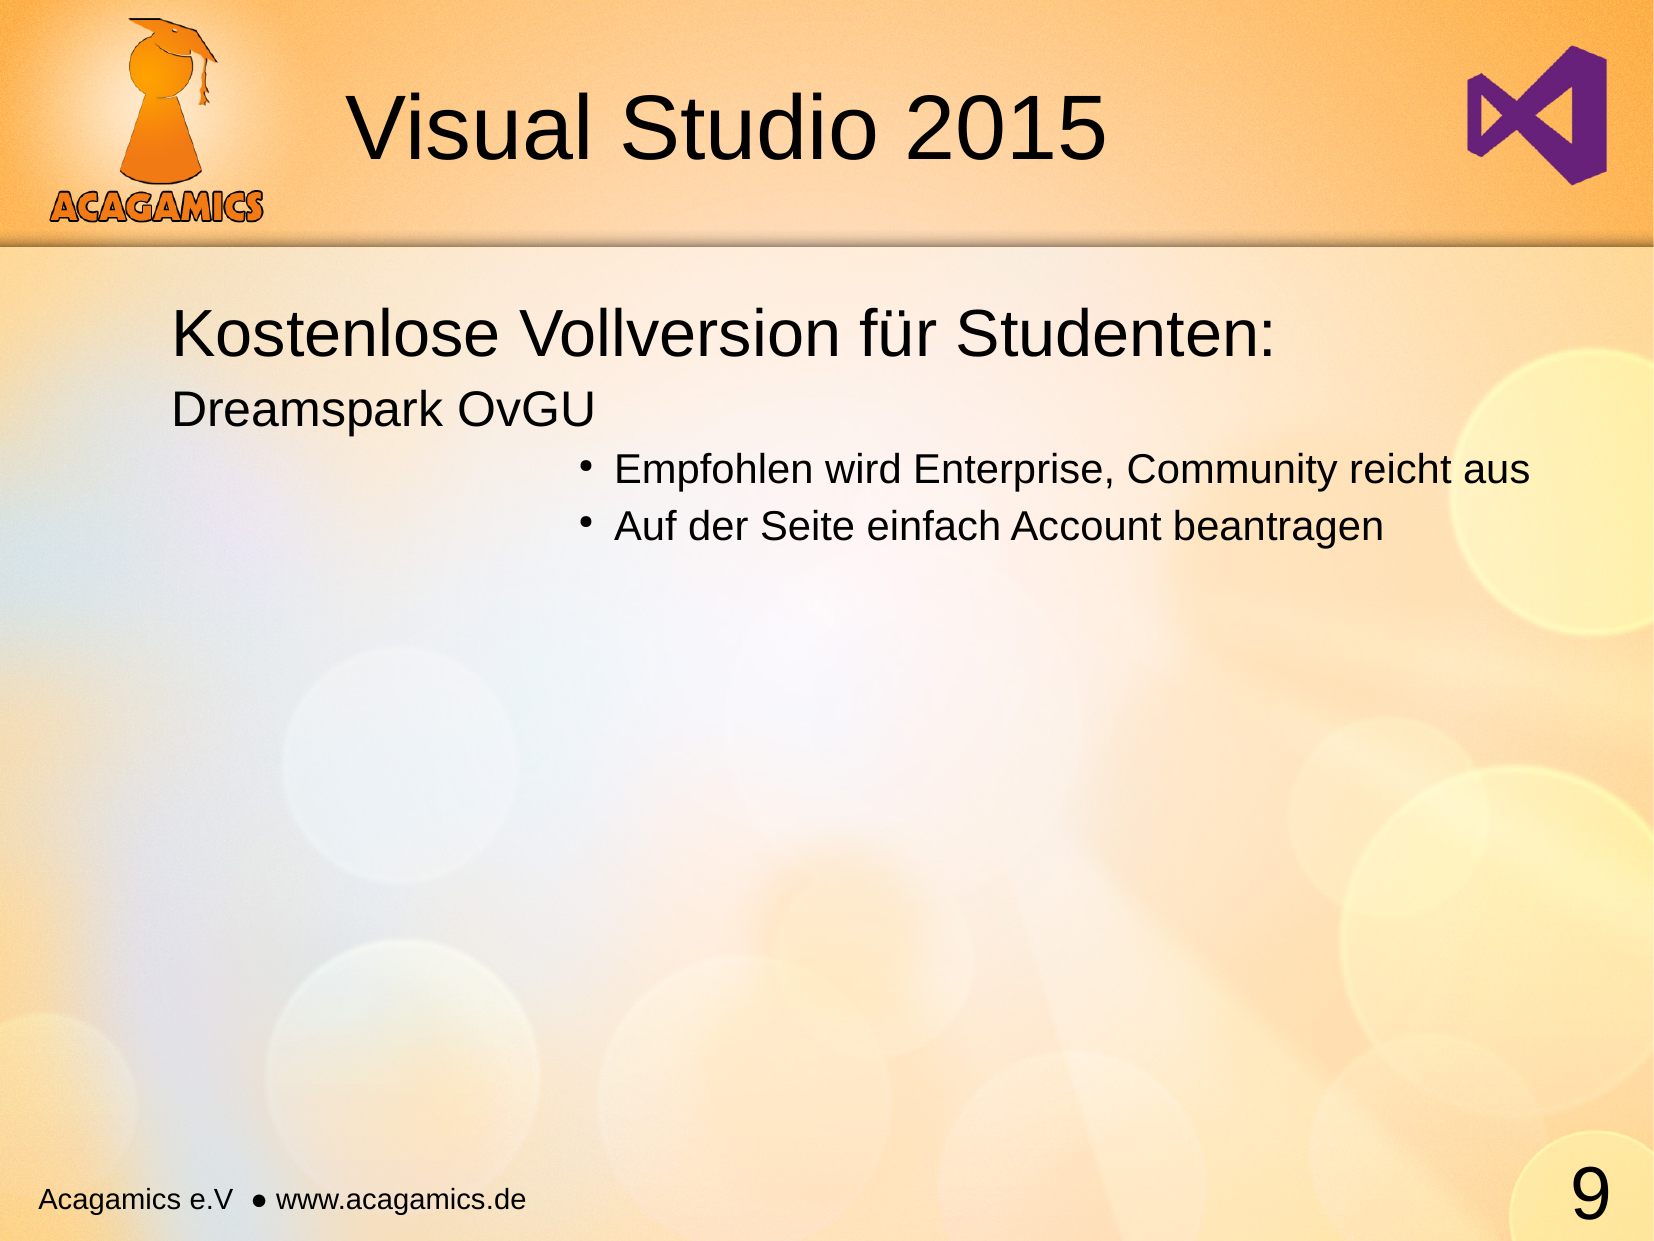

# Visual Studio 2015
Kostenlose Vollversion für Studenten:
Dreamspark OvGU
Empfohlen wird Enterprise, Community reicht aus
Auf der Seite einfach Account beantragen
6